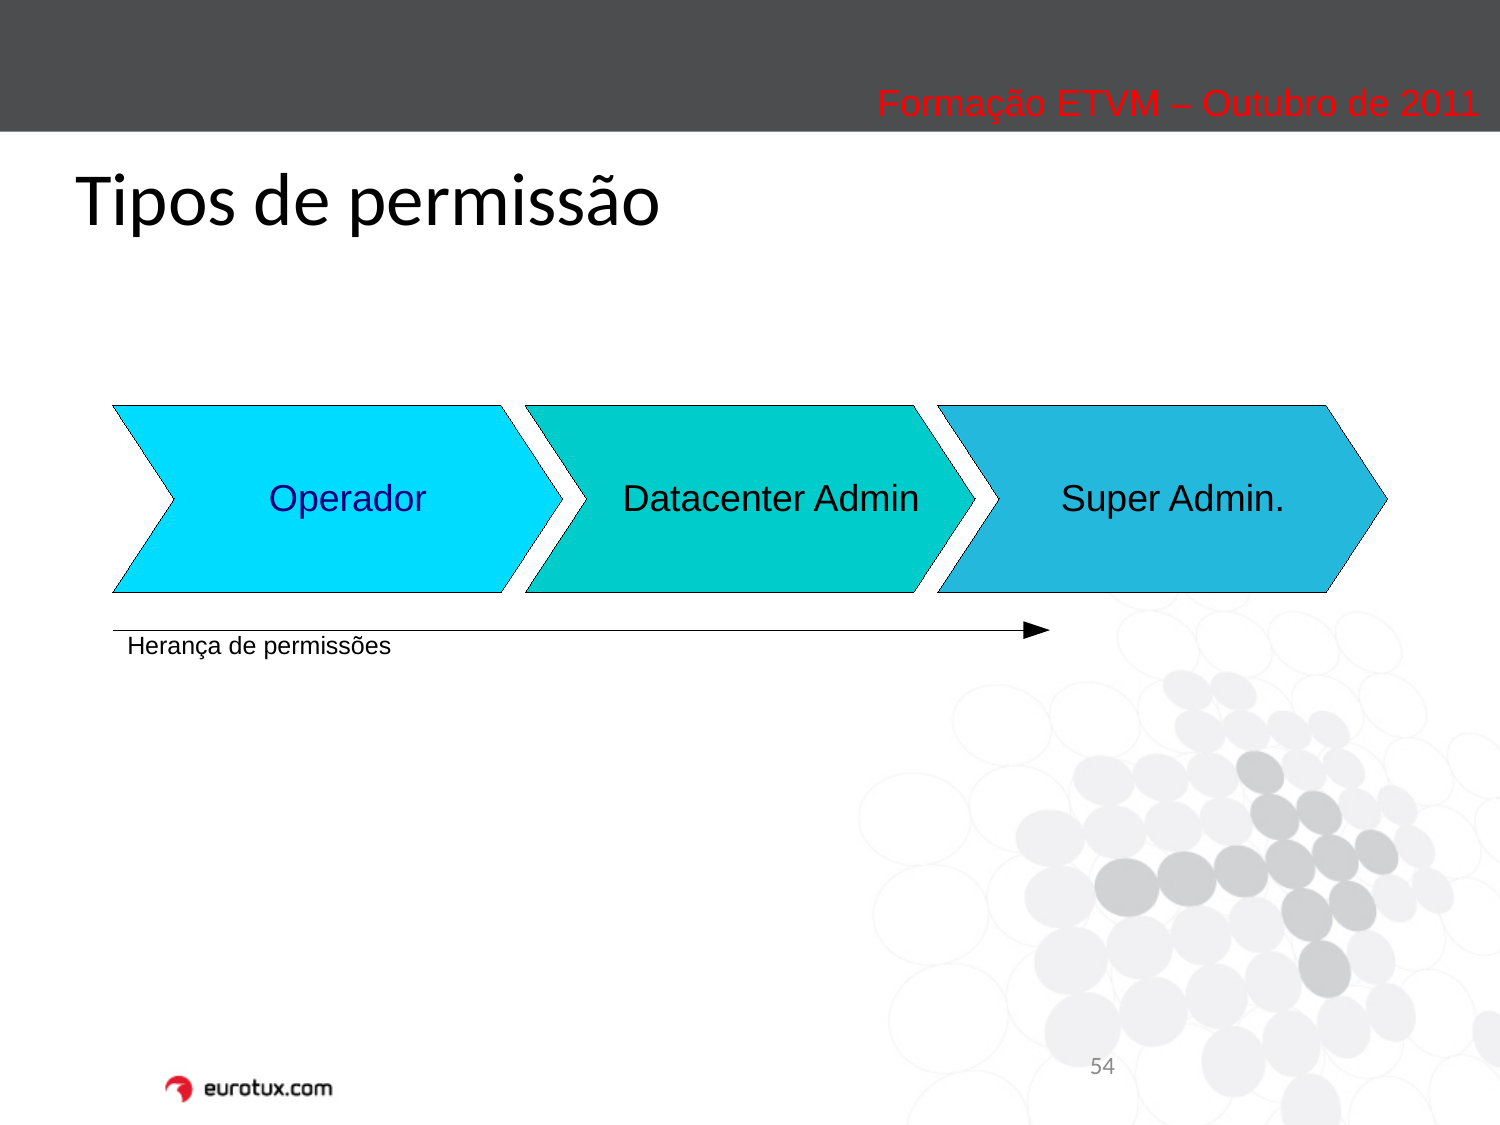

# Tipos de permissão
 Operador
 Datacenter Admin
 Super Admin.
Herança de permissões
54